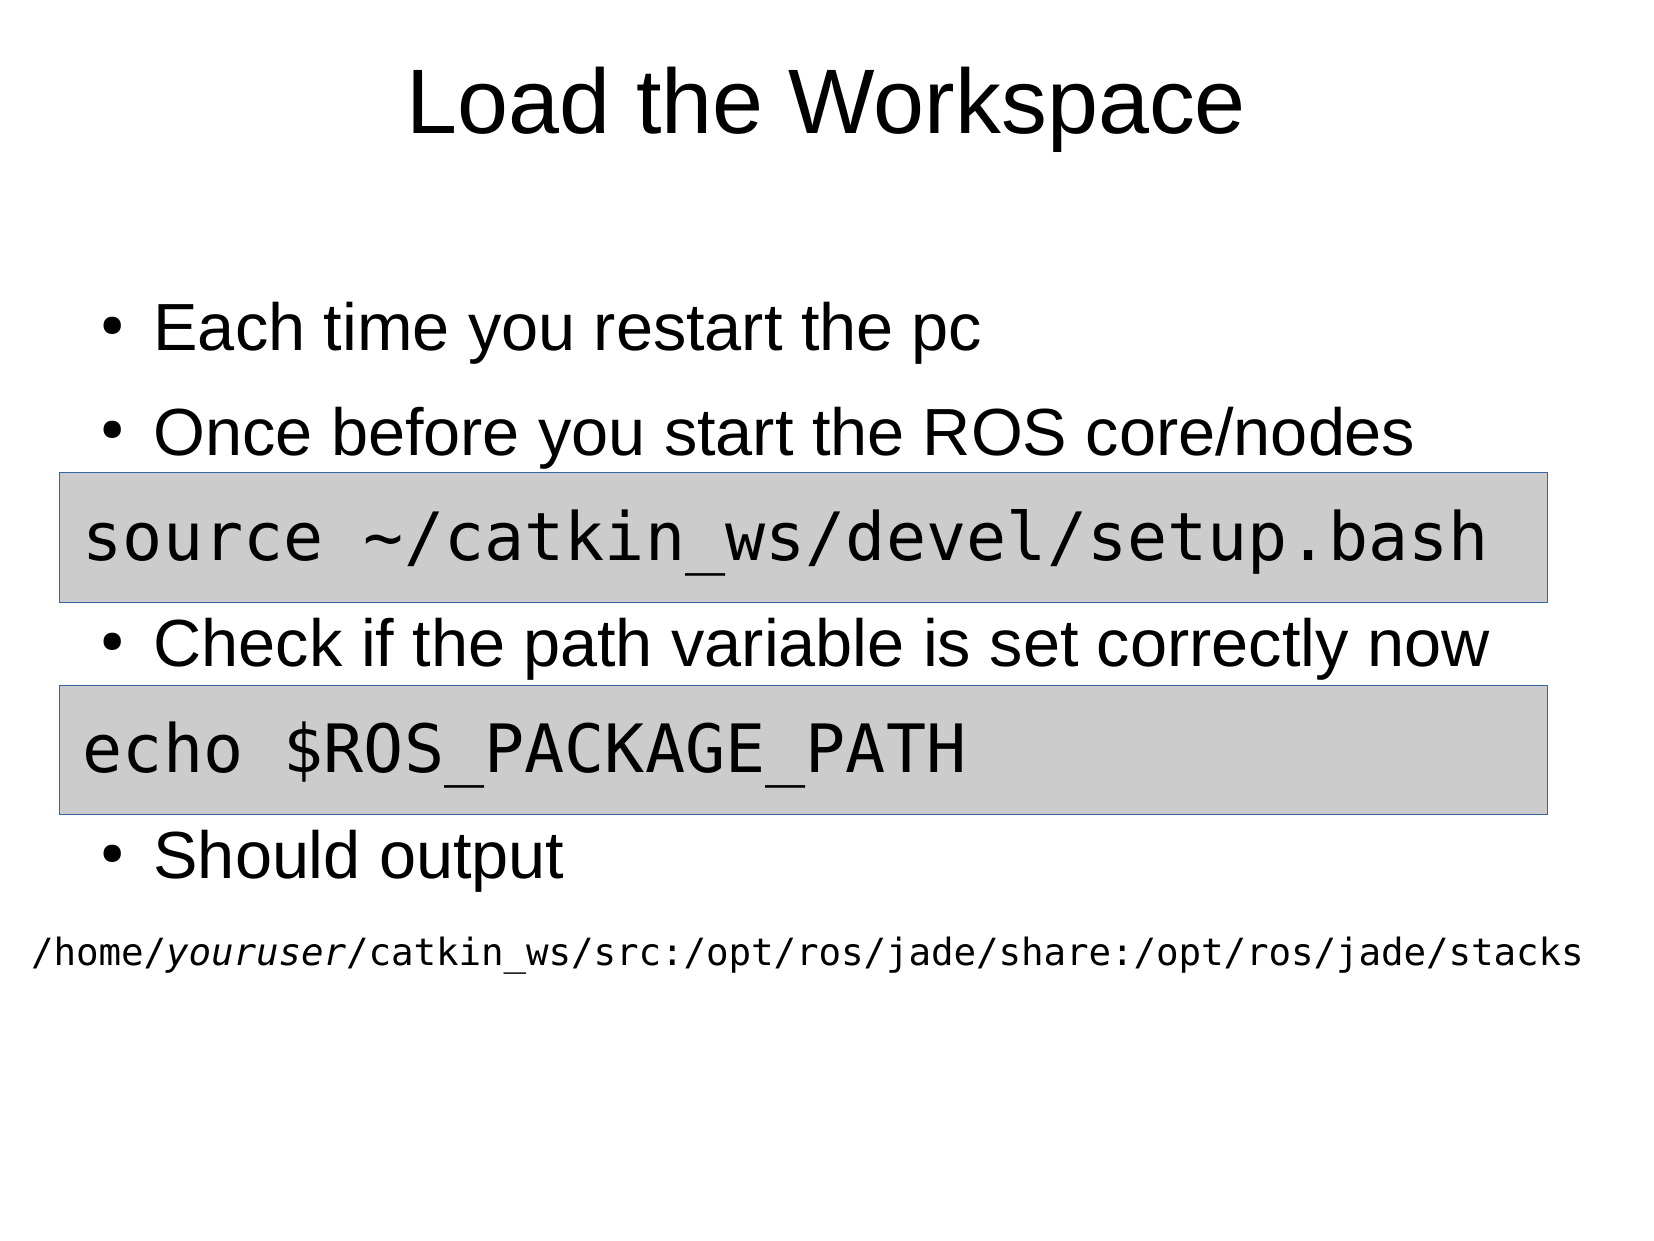

# Load the Workspace
Each time you restart the pc
Once before you start the ROS core/nodes
source ~/catkin_ws/devel/setup.bash
Check if the path variable is set correctly now
echo $ROS_PACKAGE_PATH
Should output
/home/youruser/catkin_ws/src:/opt/ros/jade/share:/opt/ros/jade/stacks